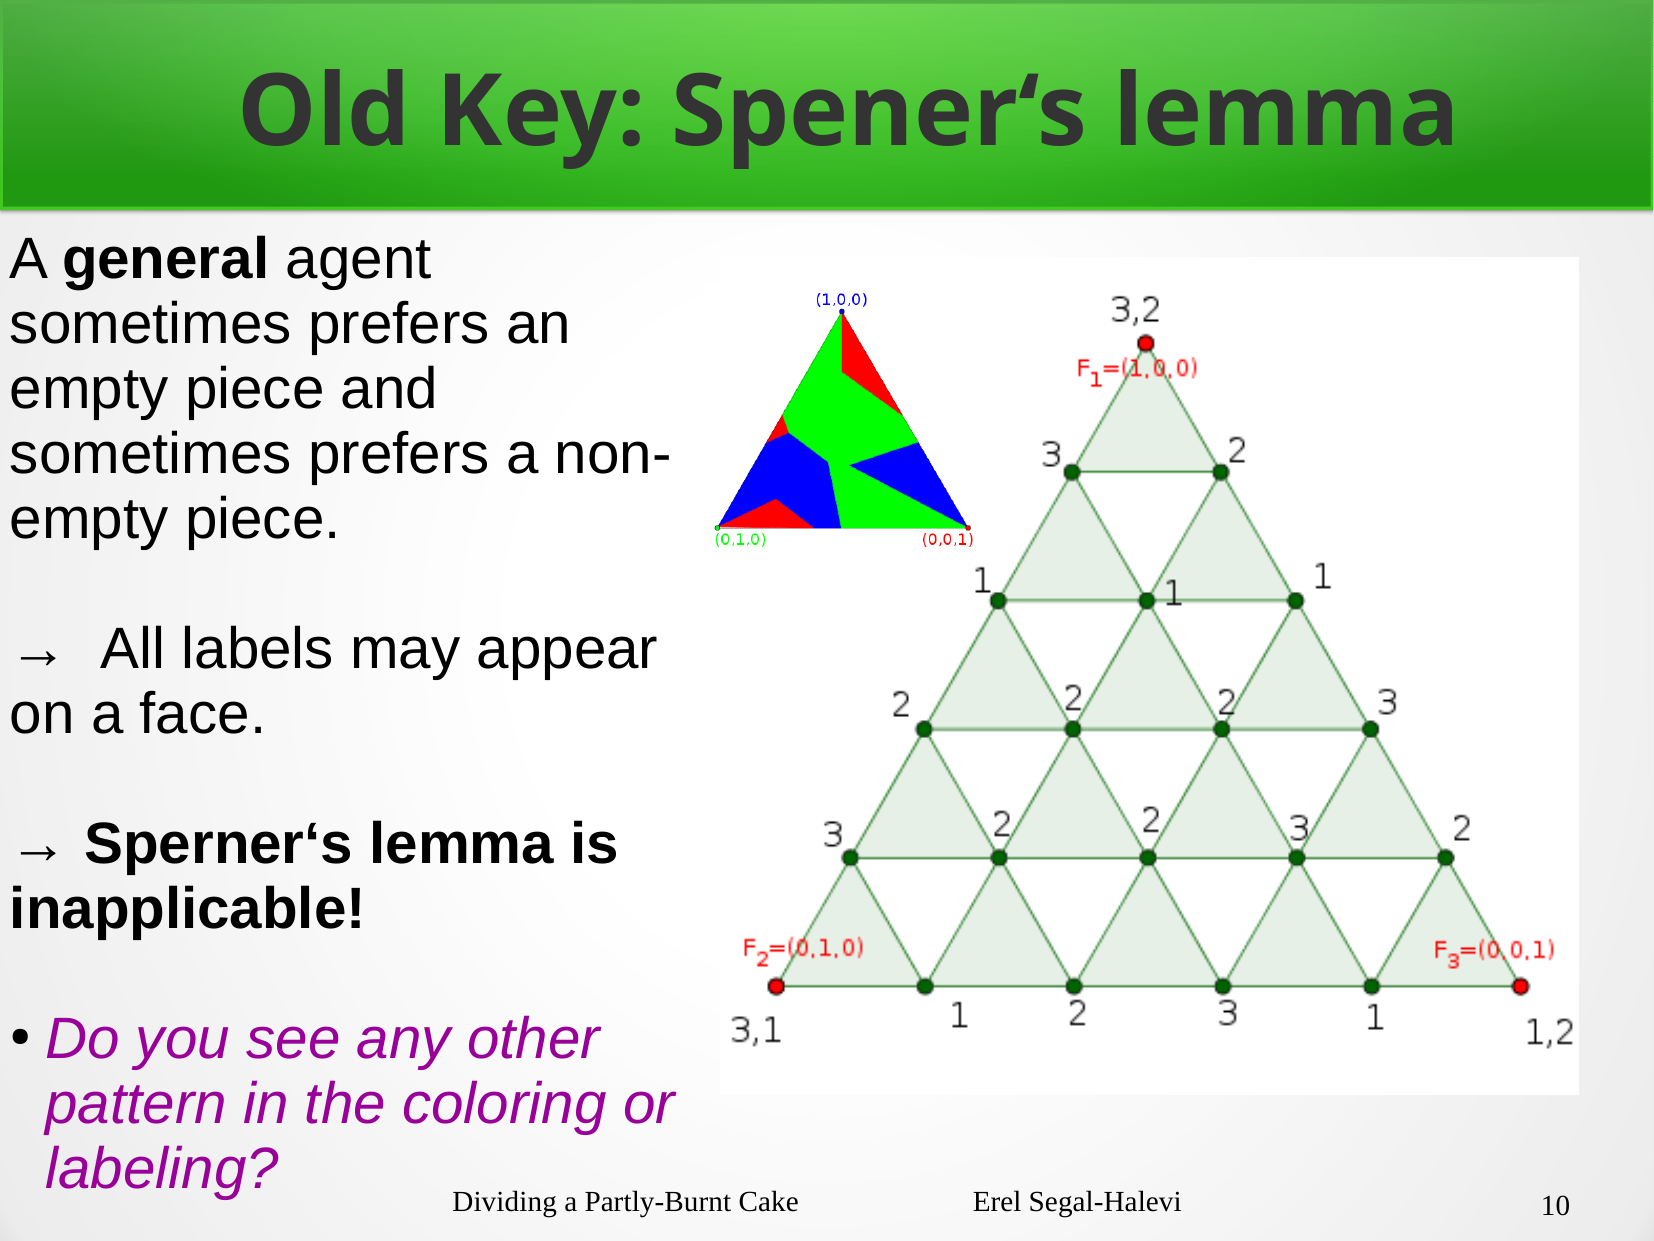

# Old Key: Spener‘s lemma
A general agent sometimes prefers an empty piece and sometimes prefers a non-empty piece.
→ All labels may appear on a face.
→ Sperner‘s lemma is inapplicable!
Do you see any other pattern in the coloring or labeling?
Dividing a Partly-Burnt Cake Erel Segal-Halevi
10